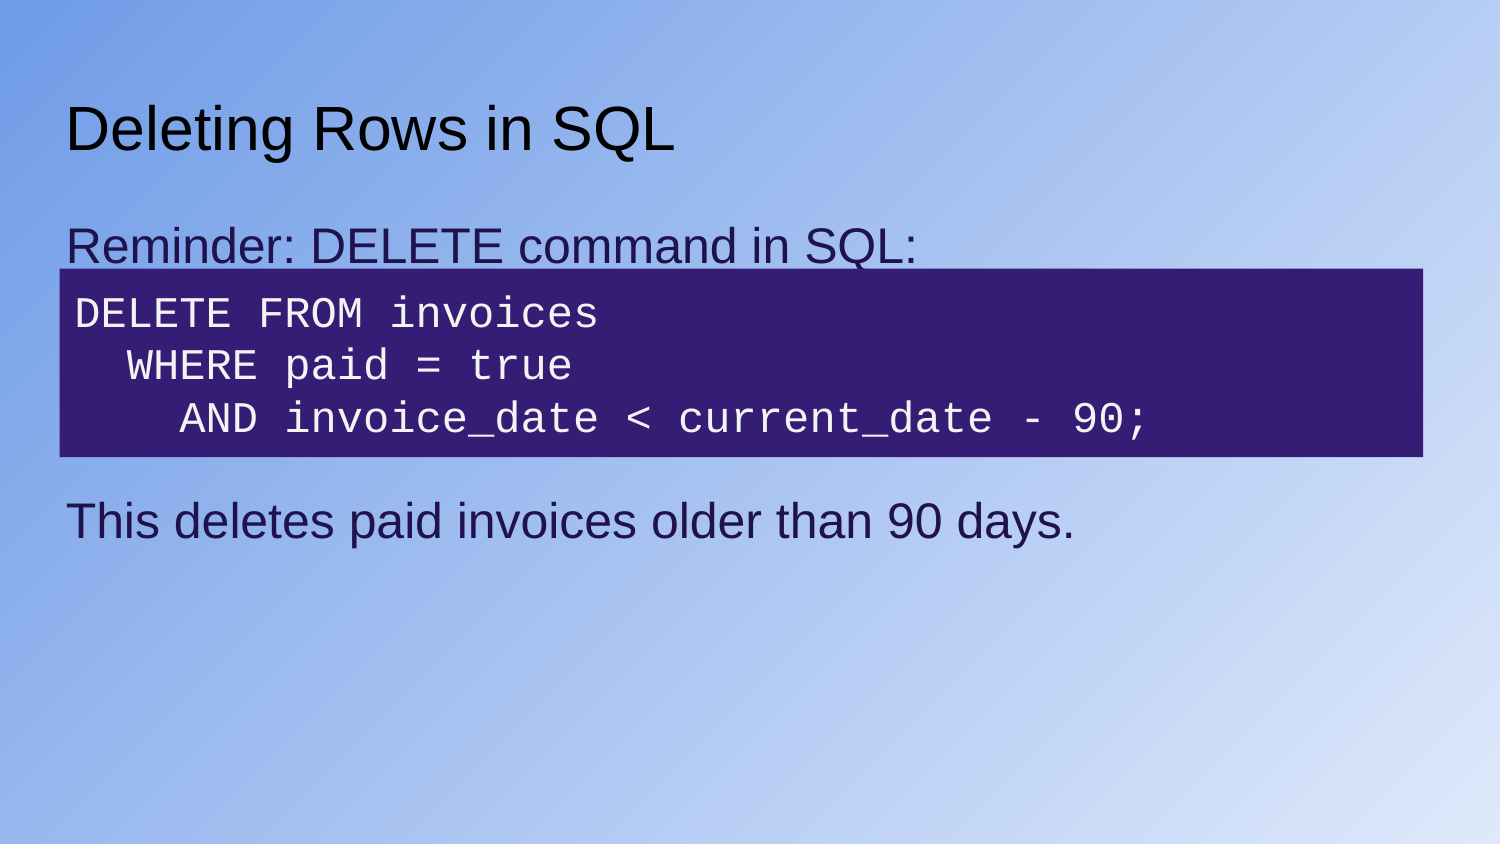

Deleting Rows in SQL
Reminder: DELETE command in SQL:
This deletes paid invoices older than 90 days.
DELETE FROM invoices
 WHERE paid = true
 AND invoice_date < current_date - 90;